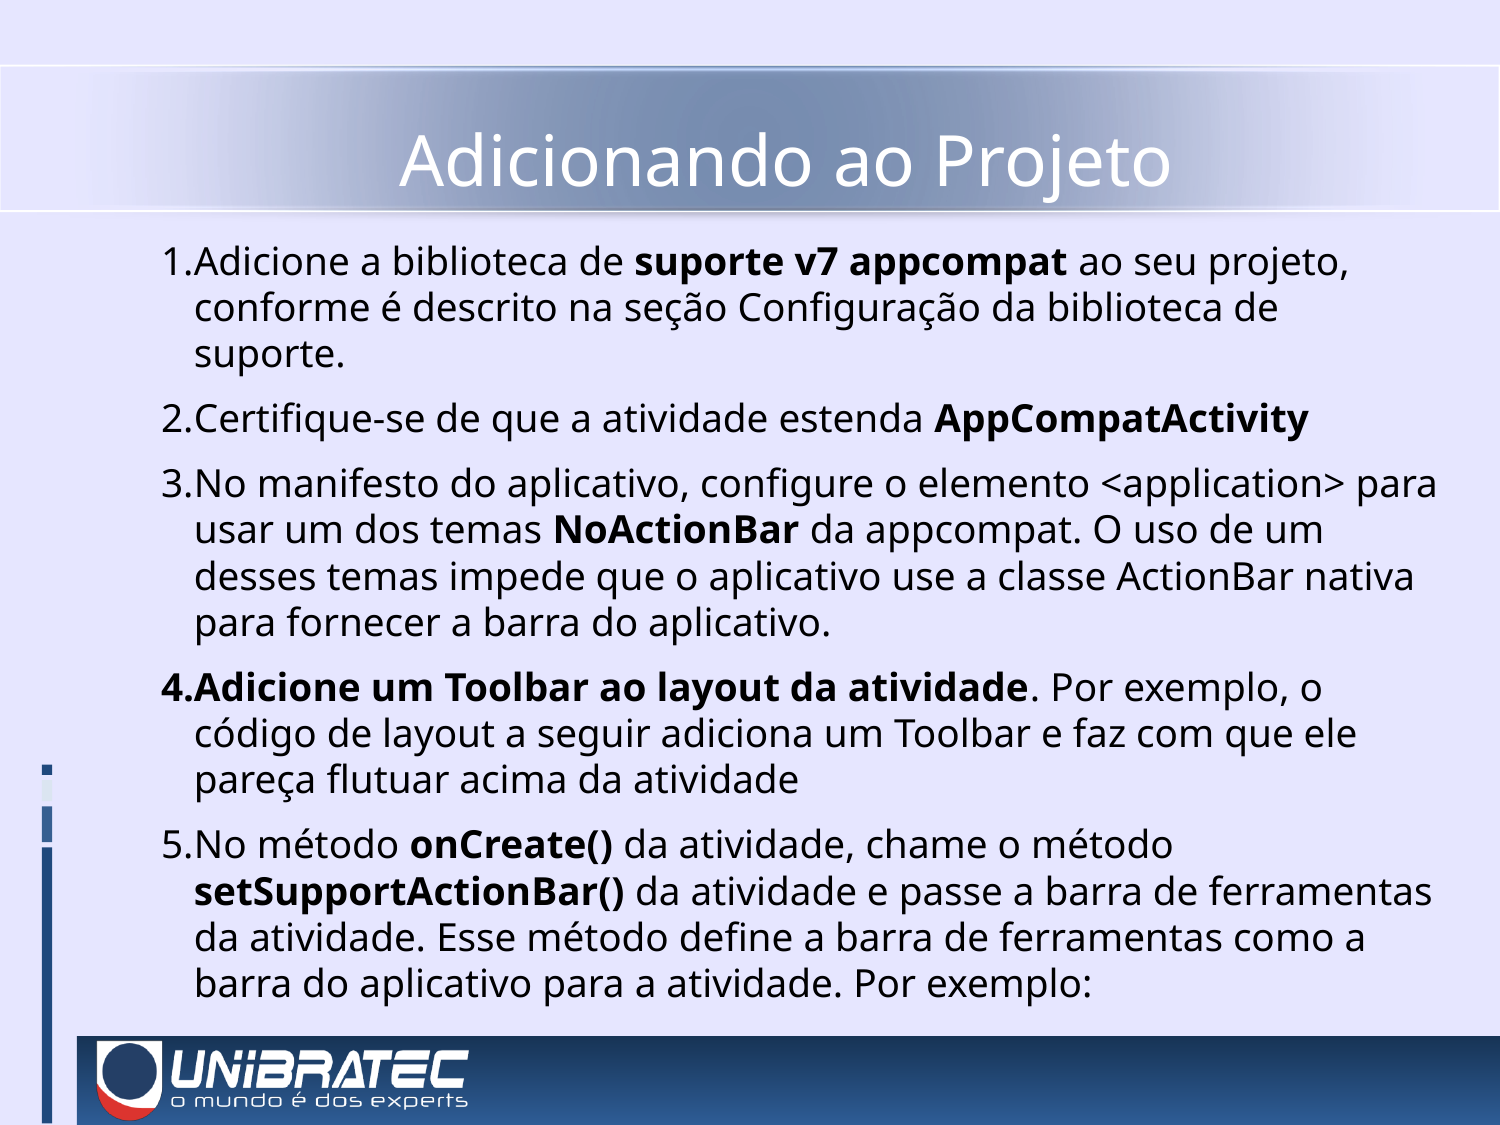

# Adicionando ao Projeto
Adicione a biblioteca de suporte v7 appcompat ao seu projeto, conforme é descrito na seção Configuração da biblioteca de suporte.
Certifique-se de que a atividade estenda AppCompatActivity
No manifesto do aplicativo, configure o elemento <application> para usar um dos temas NoActionBar da appcompat. O uso de um desses temas impede que o aplicativo use a classe ActionBar nativa para fornecer a barra do aplicativo.
Adicione um Toolbar ao layout da atividade. Por exemplo, o código de layout a seguir adiciona um Toolbar e faz com que ele pareça flutuar acima da atividade
No método onCreate() da atividade, chame o método setSupportActionBar() da atividade e passe a barra de ferramentas da atividade. Esse método define a barra de ferramentas como a barra do aplicativo para a atividade. Por exemplo: